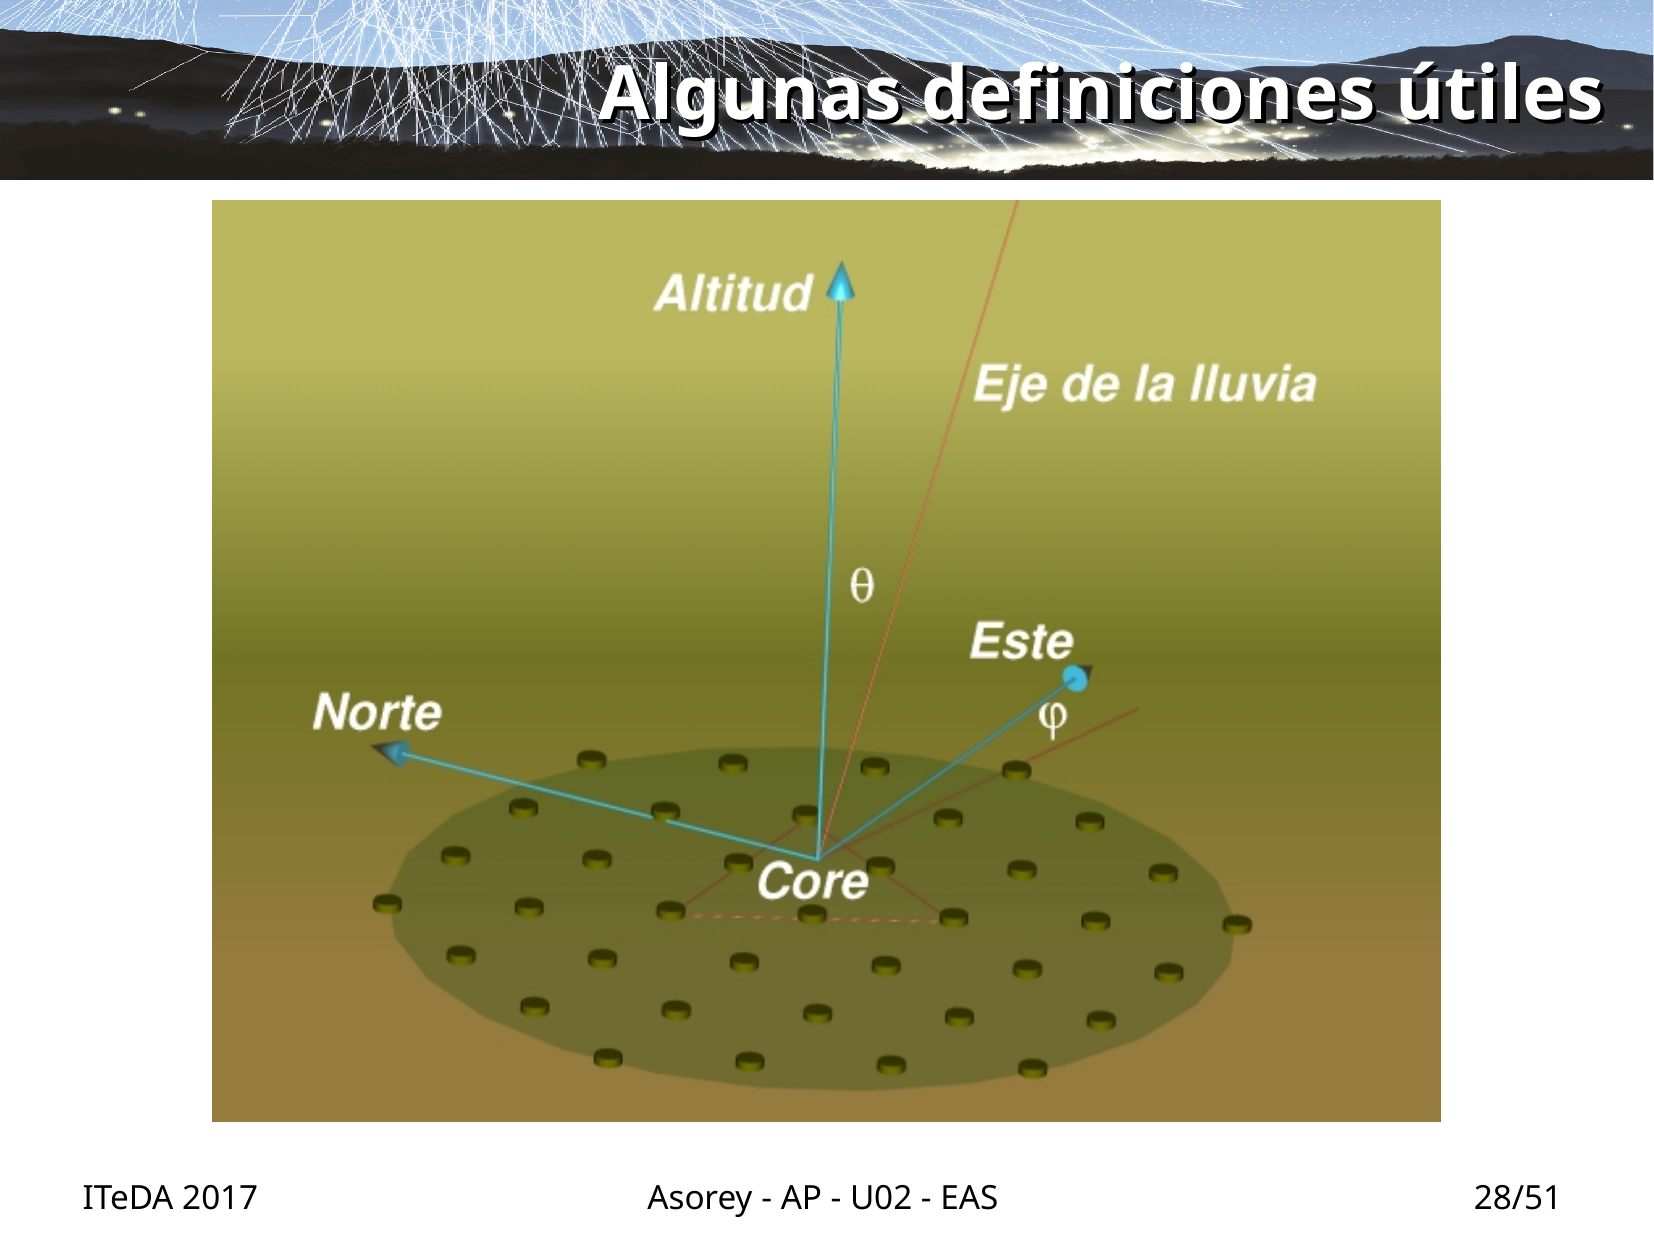

# Algunas definiciones útiles
ITeDA 2017
Asorey - AP - U02 - EAS
28